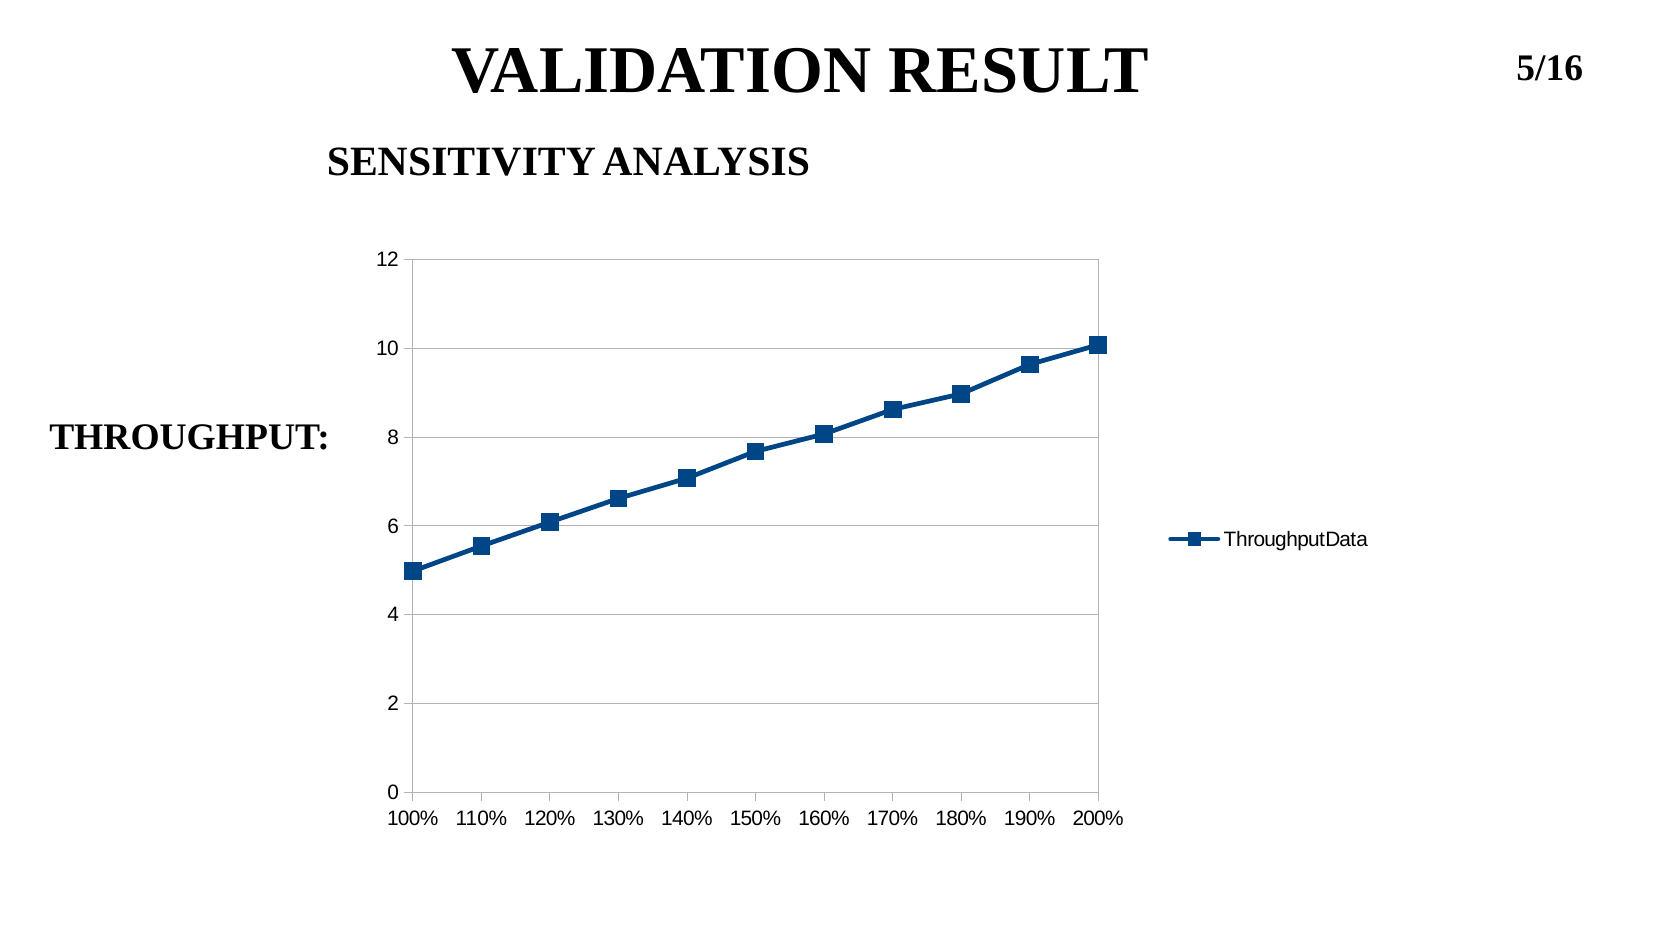

VALIDATION RESULT
5/16
SENSITIVITY ANALYSIS
### Chart
| Category | ThroughputData |
|---|---|
| 100% | 4.98133333333333 |
| 110% | 5.546 |
| 120% | 6.086 |
| 130% | 6.61800000000001 |
| 140% | 7.07533333333333 |
| 150% | 7.67966666666667 |
| 160% | 8.07066666666667 |
| 170% | 8.62433333333334 |
| 180% | 8.975 |
| 190% | 9.64 |
| 200% | 10.0796666666667 |THROUGHPUT: